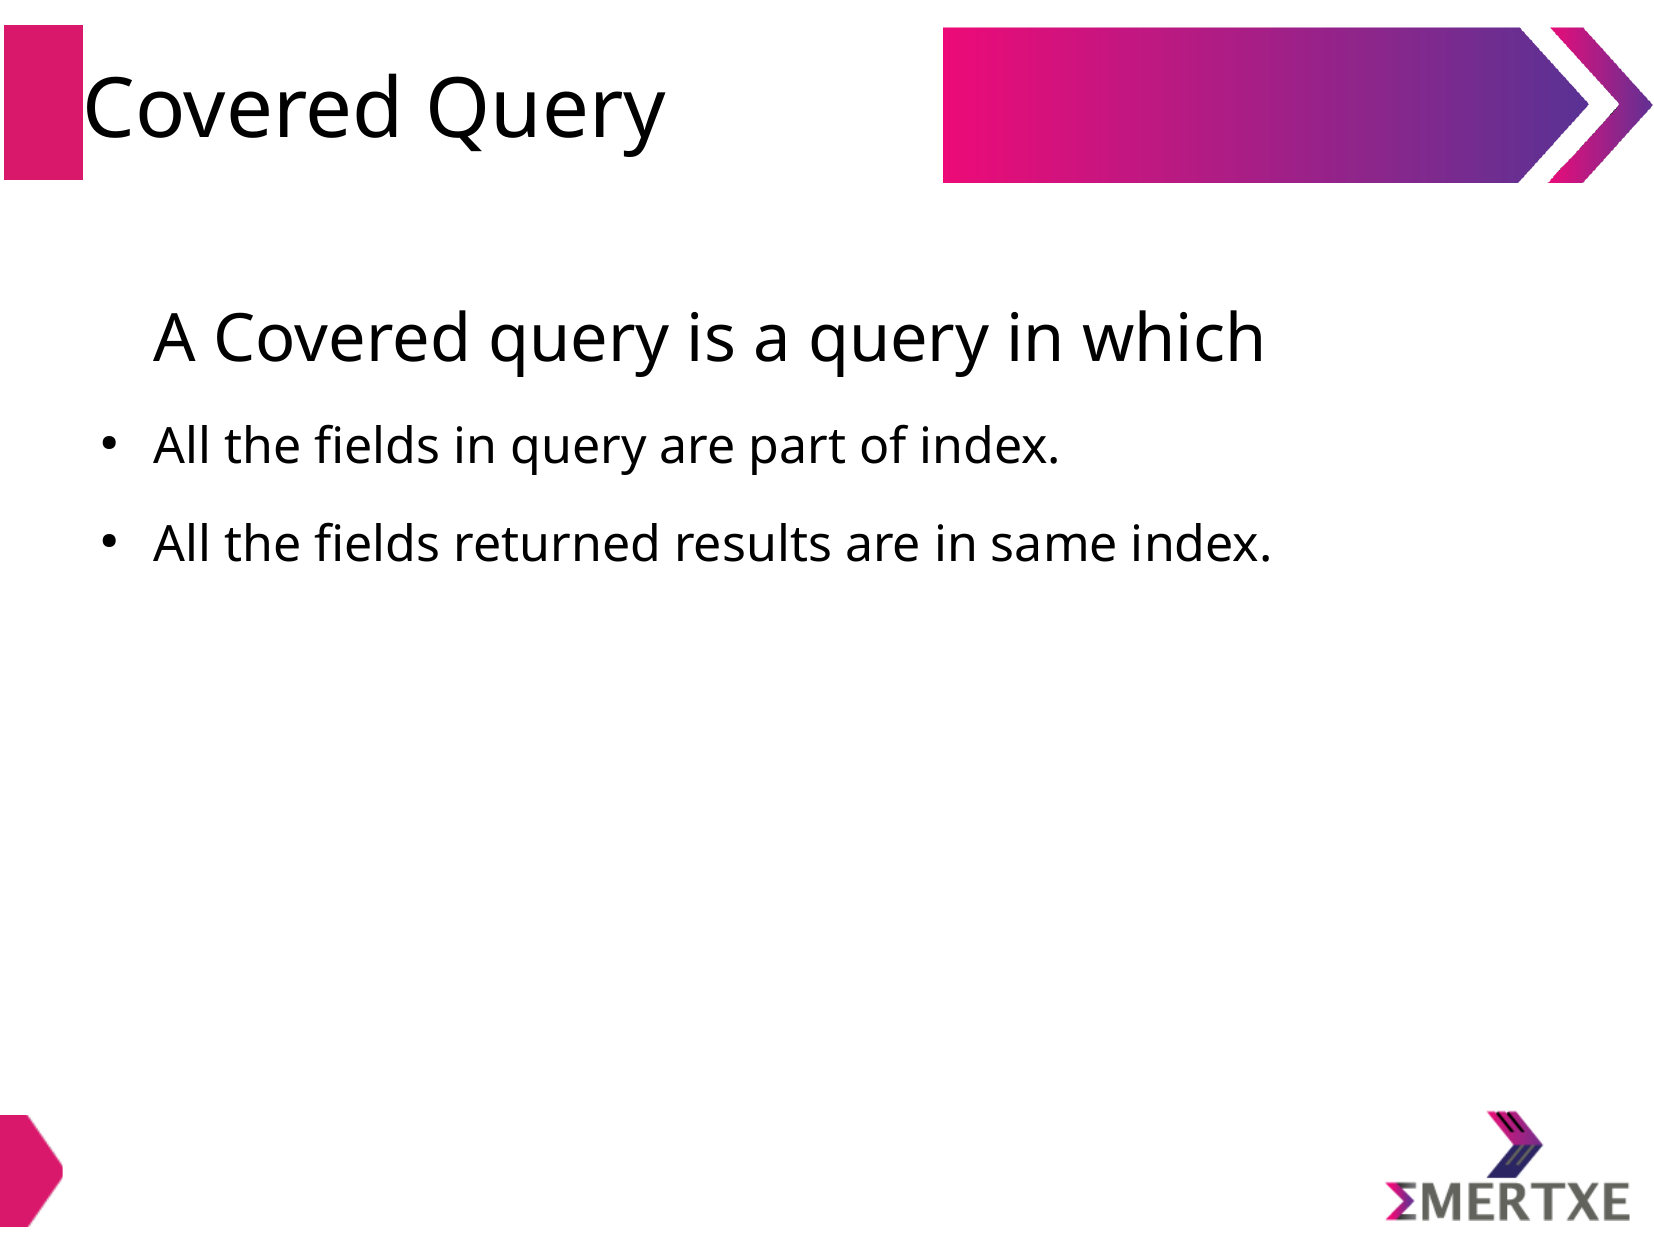

# Covered Query
A Covered query is a query in which
All the fields in query are part of index.
All the fields returned results are in same index.